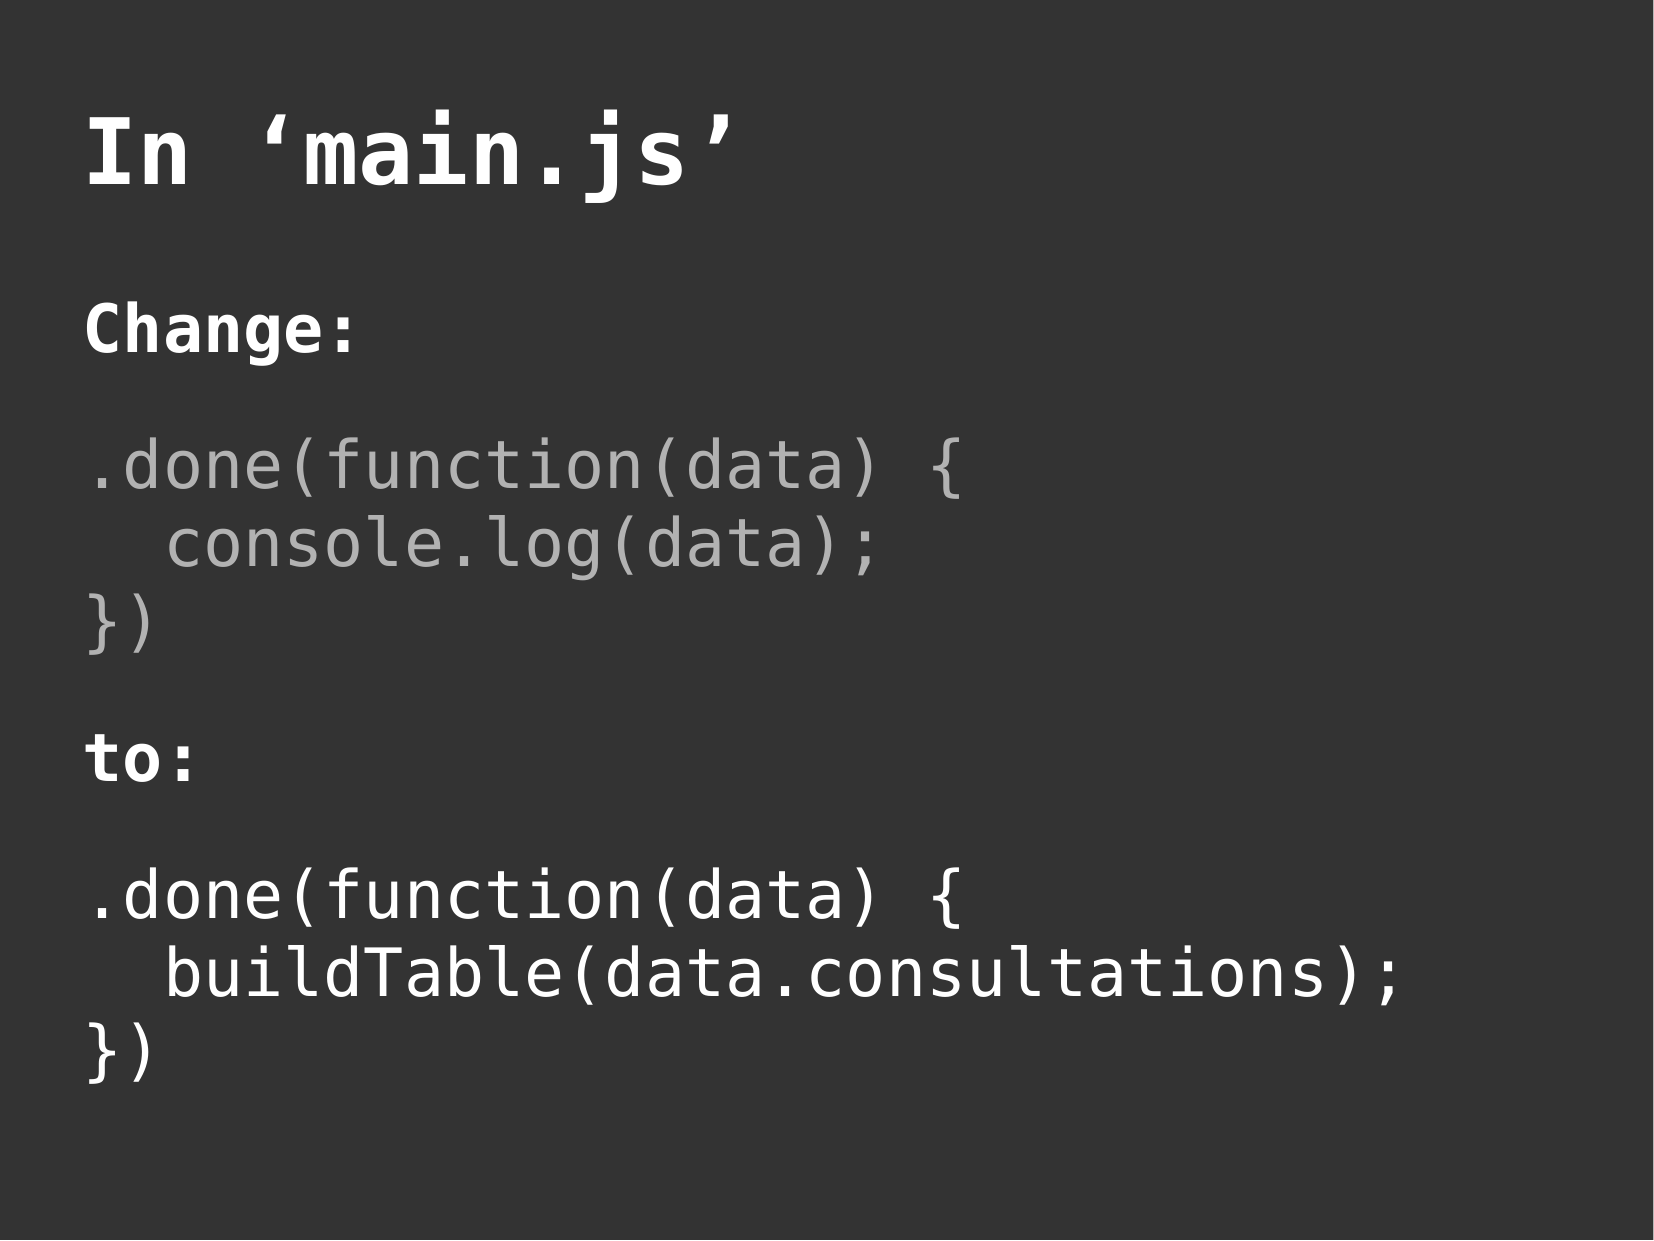

# In ‘main.js’
Change:
.done(function(data) {
 console.log(data);
})
to:
.done(function(data) {
 buildTable(data.consultations);
})